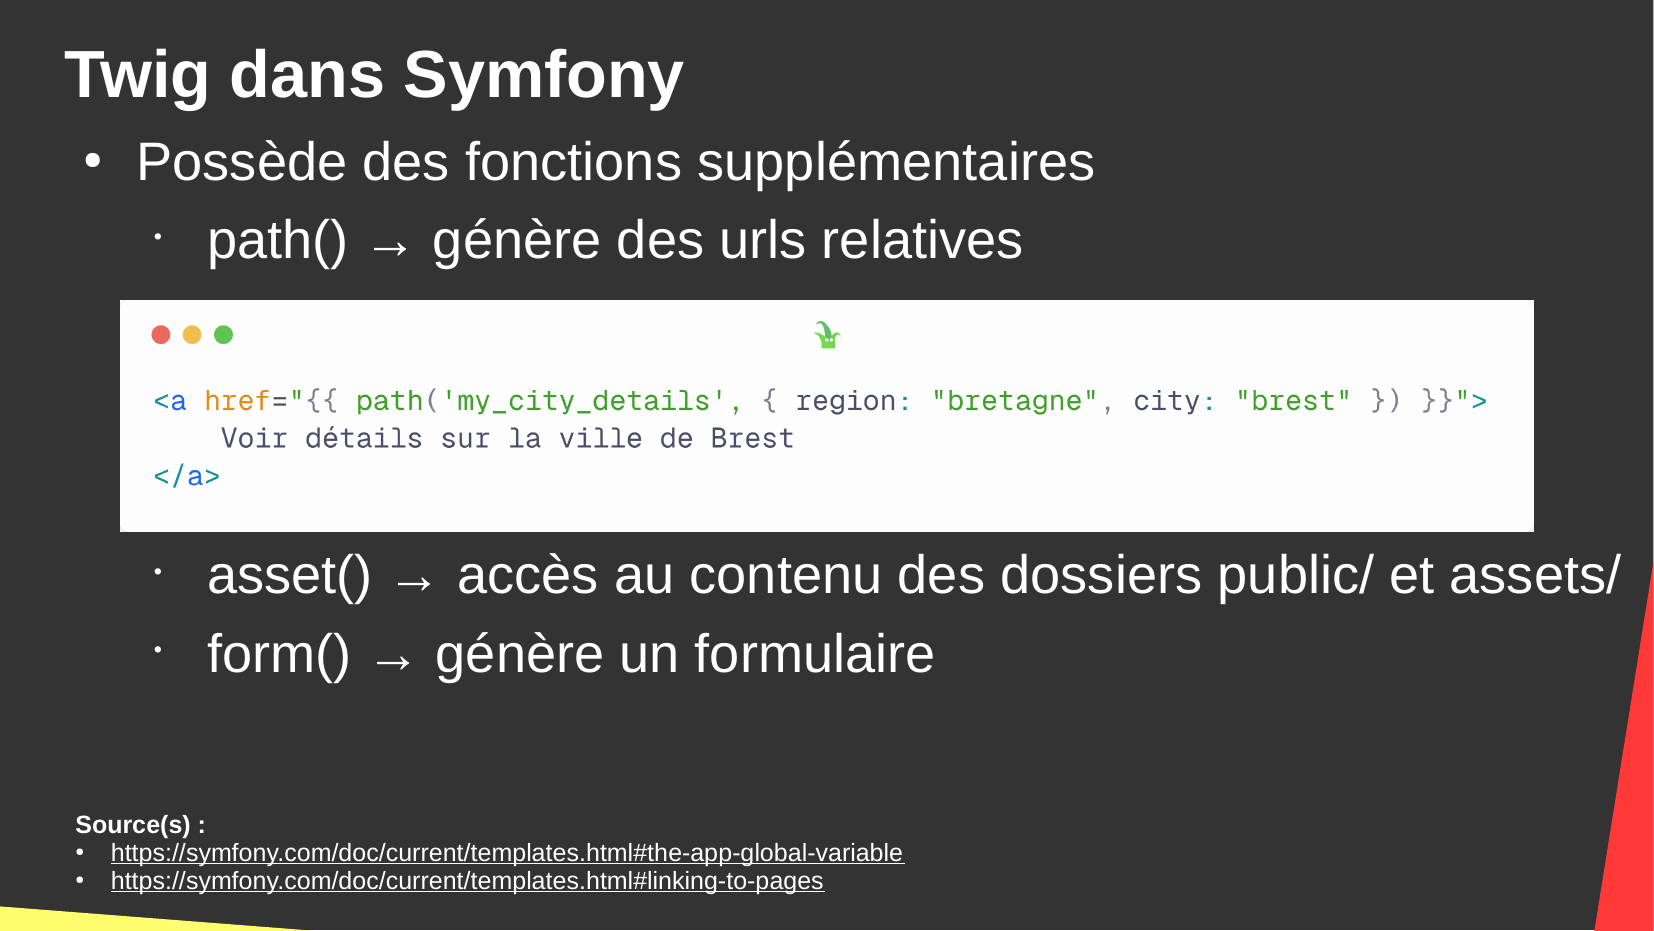

# Twig dans Symfony
Possède des fonctions supplémentaires
path() → génère des urls relatives
asset() → accès au contenu des dossiers public/ et assets/
form() → génère un formulaire
Source(s) :
https://symfony.com/doc/current/templates.html#the-app-global-variable
https://symfony.com/doc/current/templates.html#linking-to-pages